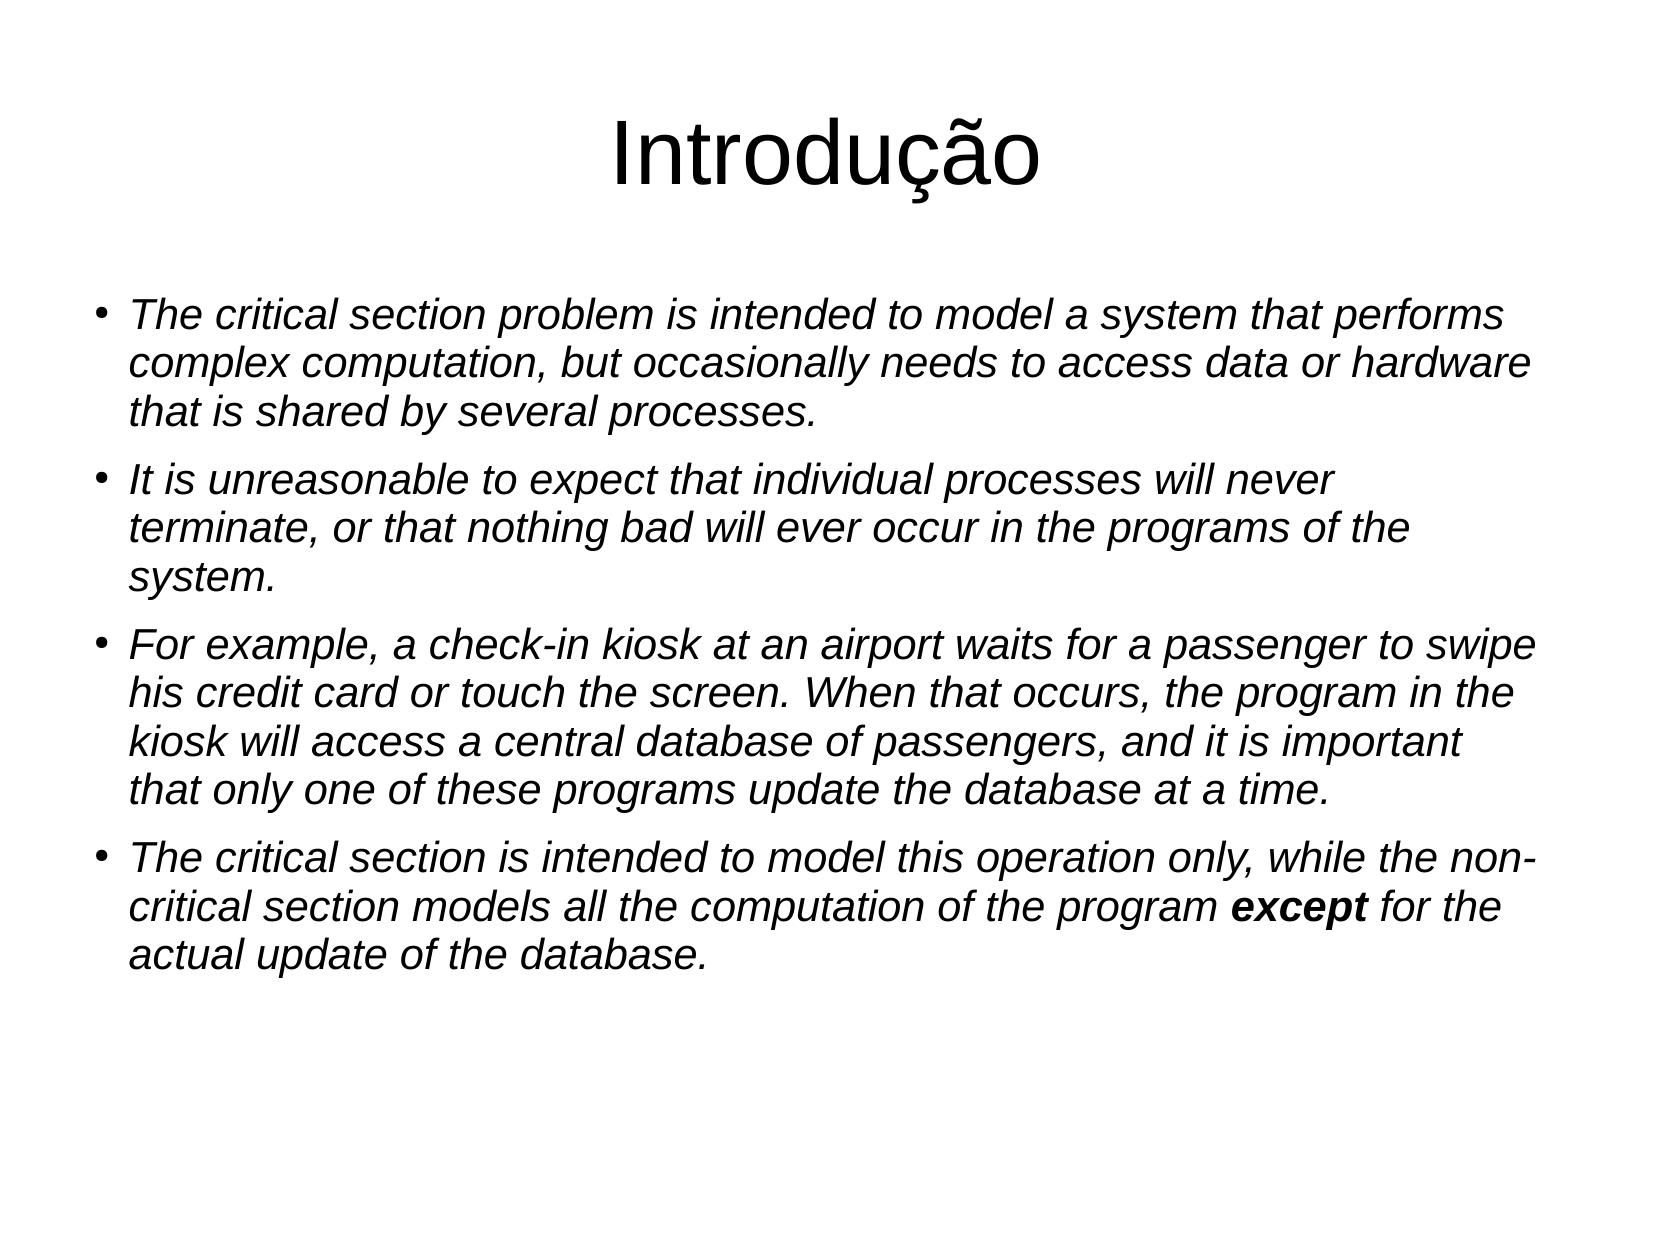

# Introdução
The critical section problem is intended to model a system that performs complex computation, but occasionally needs to access data or hardware that is shared by several processes.
It is unreasonable to expect that individual processes will never terminate, or that nothing bad will ever occur in the programs of the system.
For example, a check-in kiosk at an airport waits for a passenger to swipe his credit card or touch the screen. When that occurs, the program in the kiosk will access a central database of passengers, and it is important that only one of these programs update the database at a time.
The critical section is intended to model this operation only, while the non-critical section models all the computation of the program except for the actual update of the database.